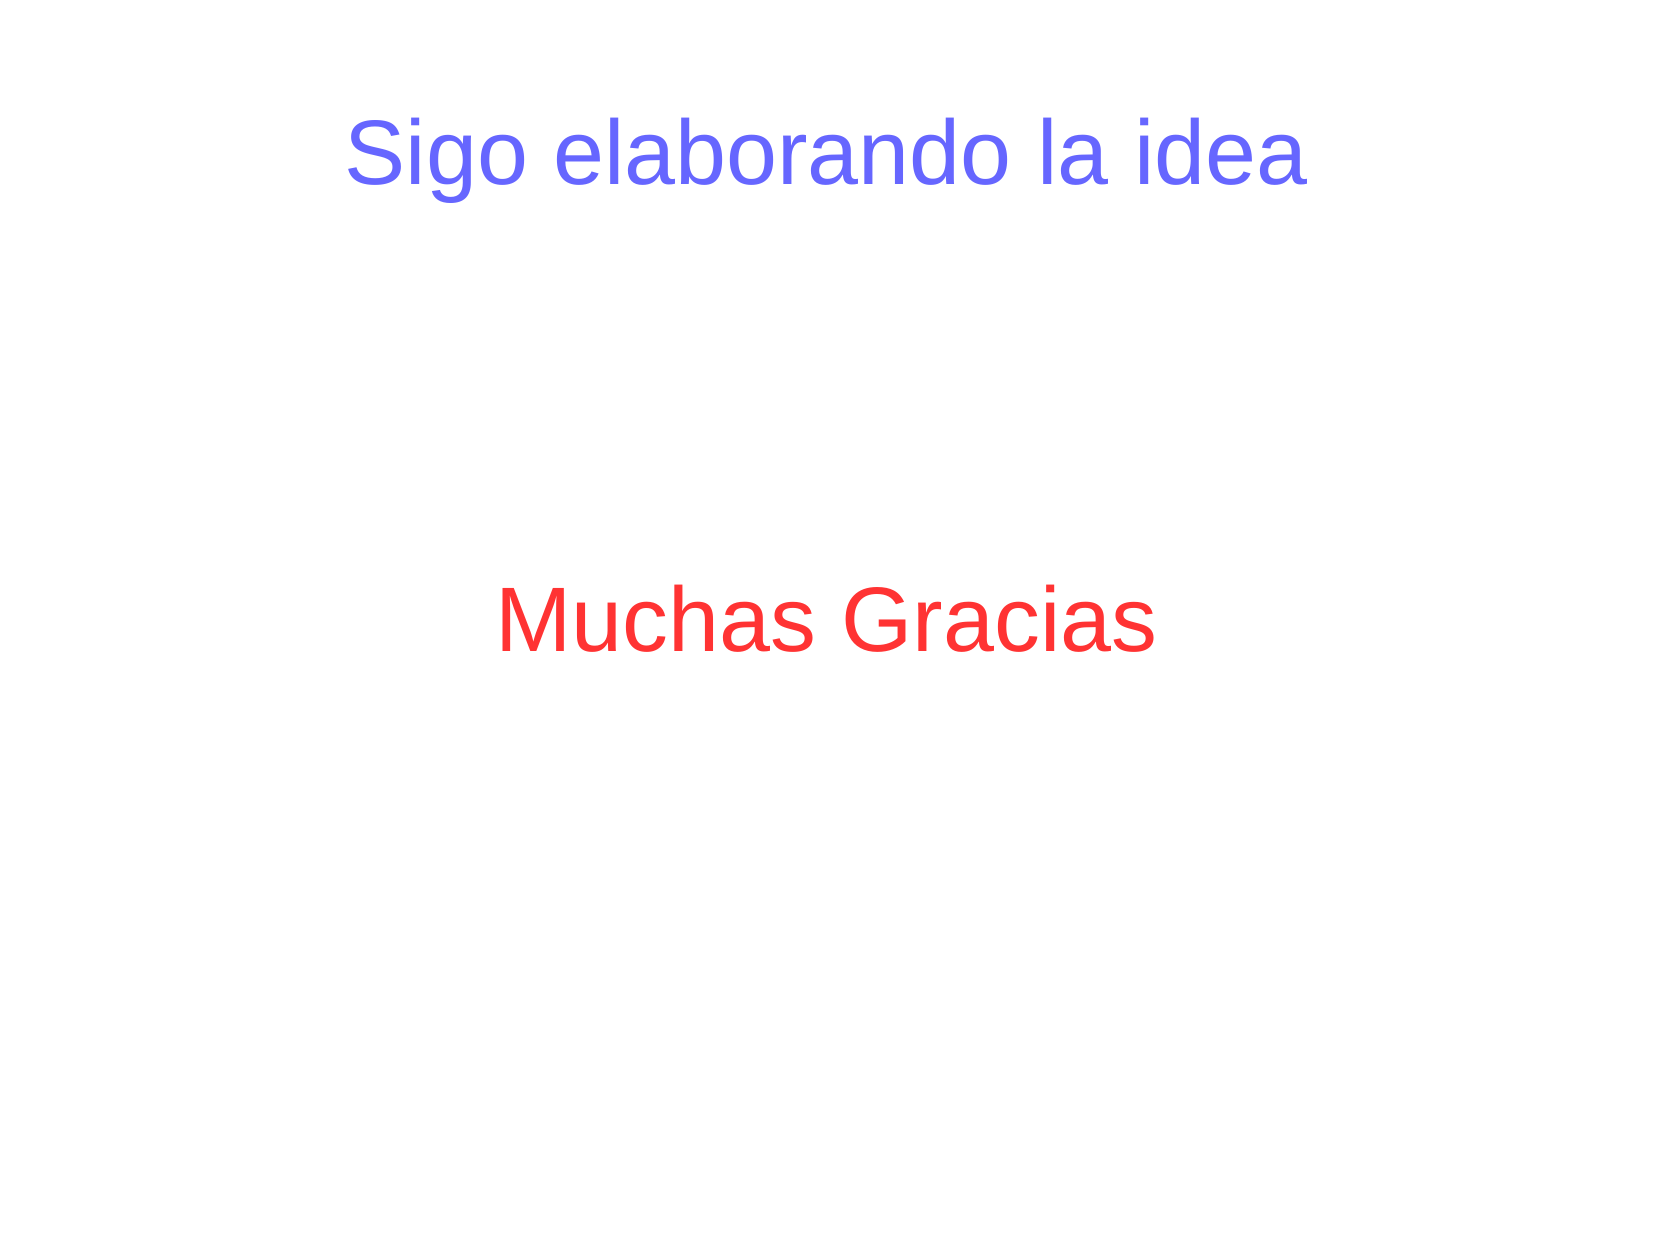

# Sigo elaborando la idea
Muchas Gracias